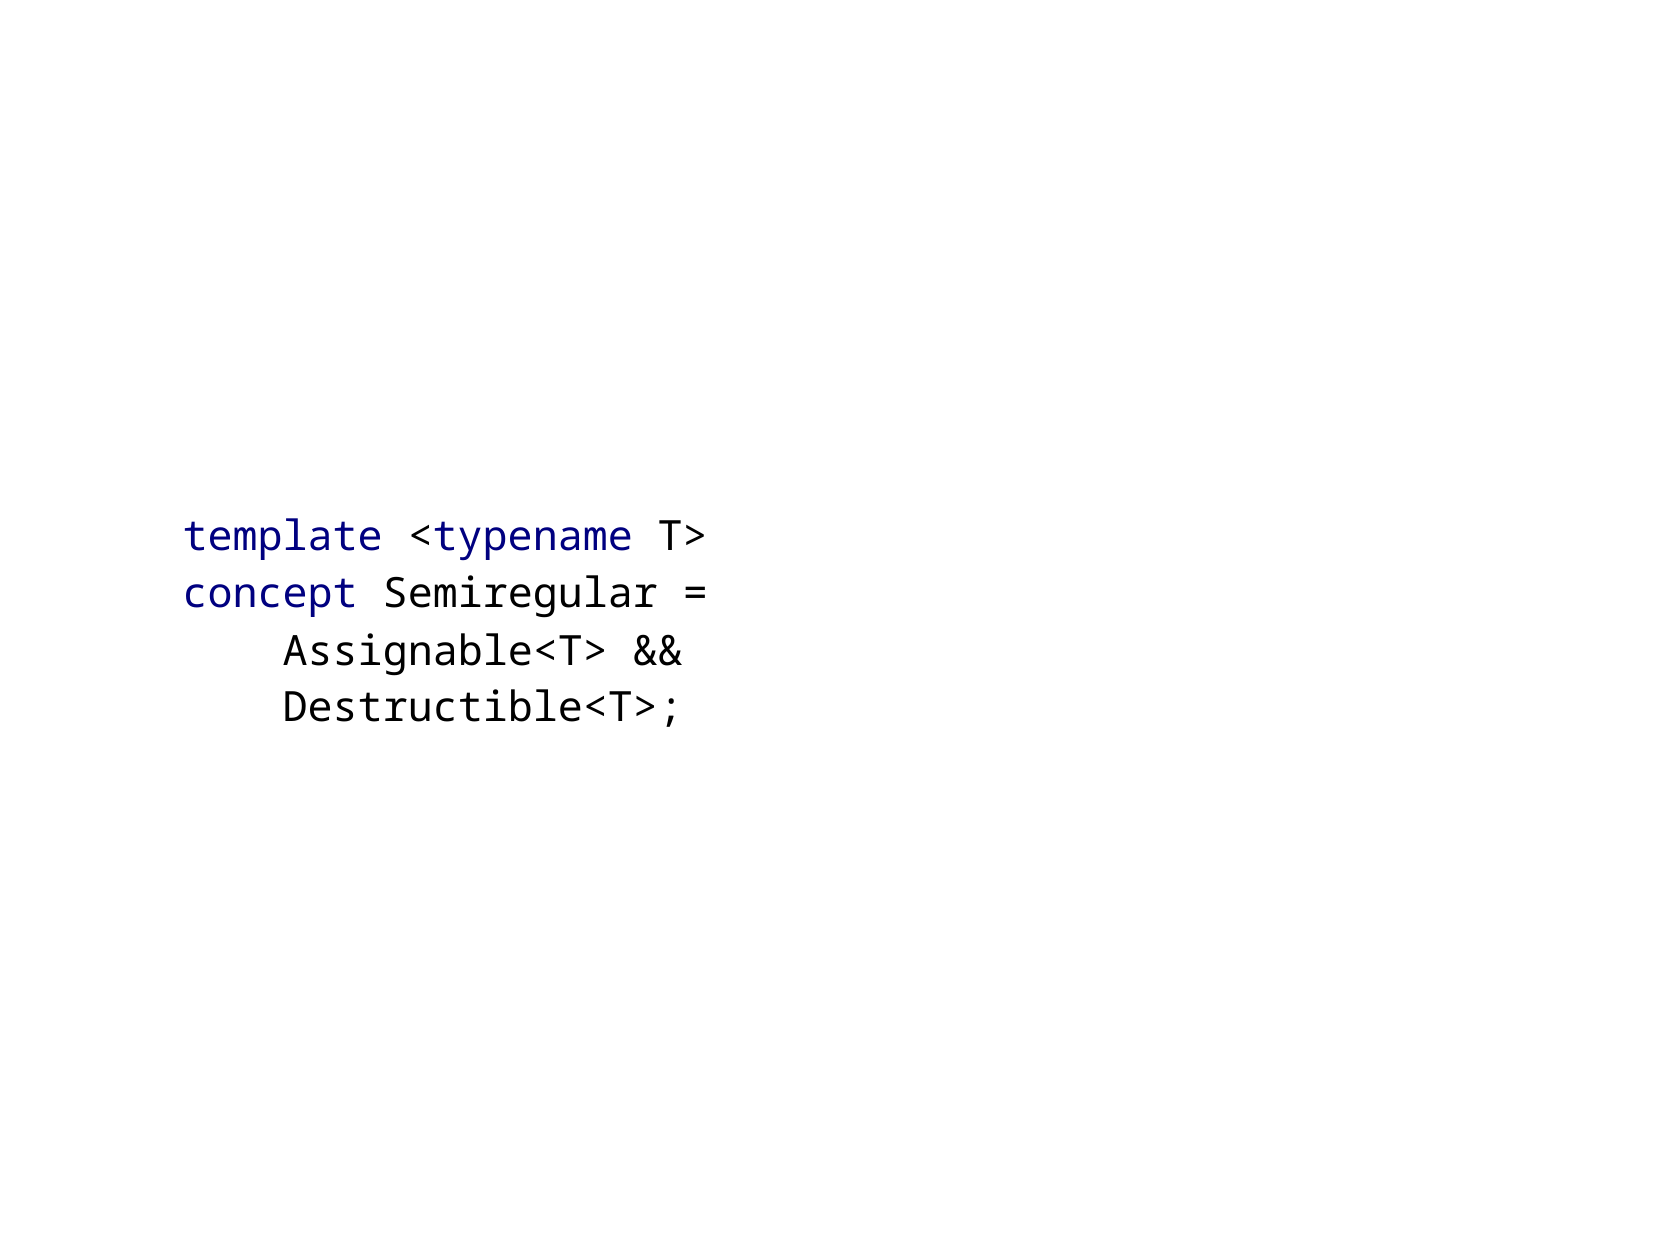

# template <typename T>
 concept Semiregular =
 Assignable<T> &&
 Destructible<T>;